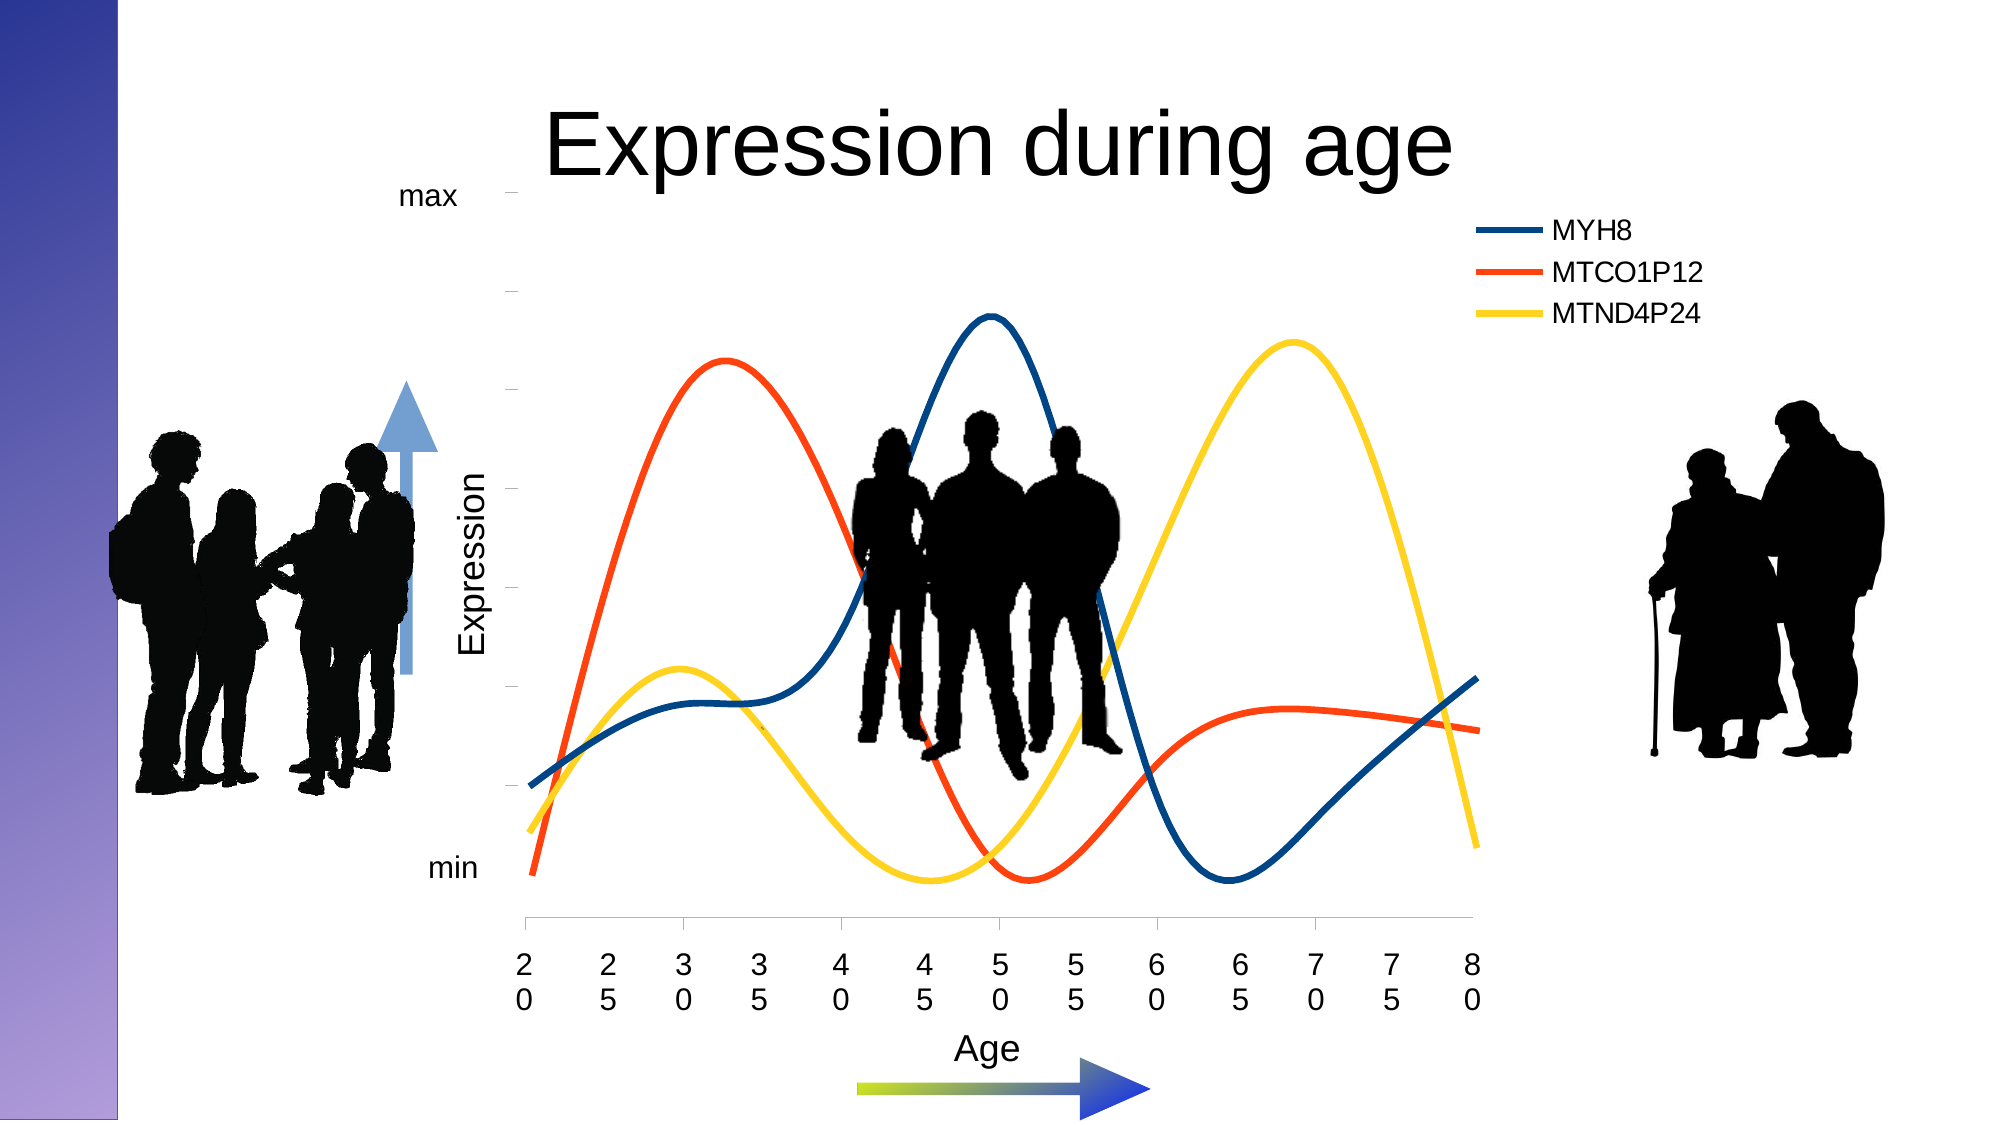

Expression during age
max
Expression
min
20
40
60
25
45
65
30
50
70
35
55
75
80
Age
Figure 2: change of gene expression by age